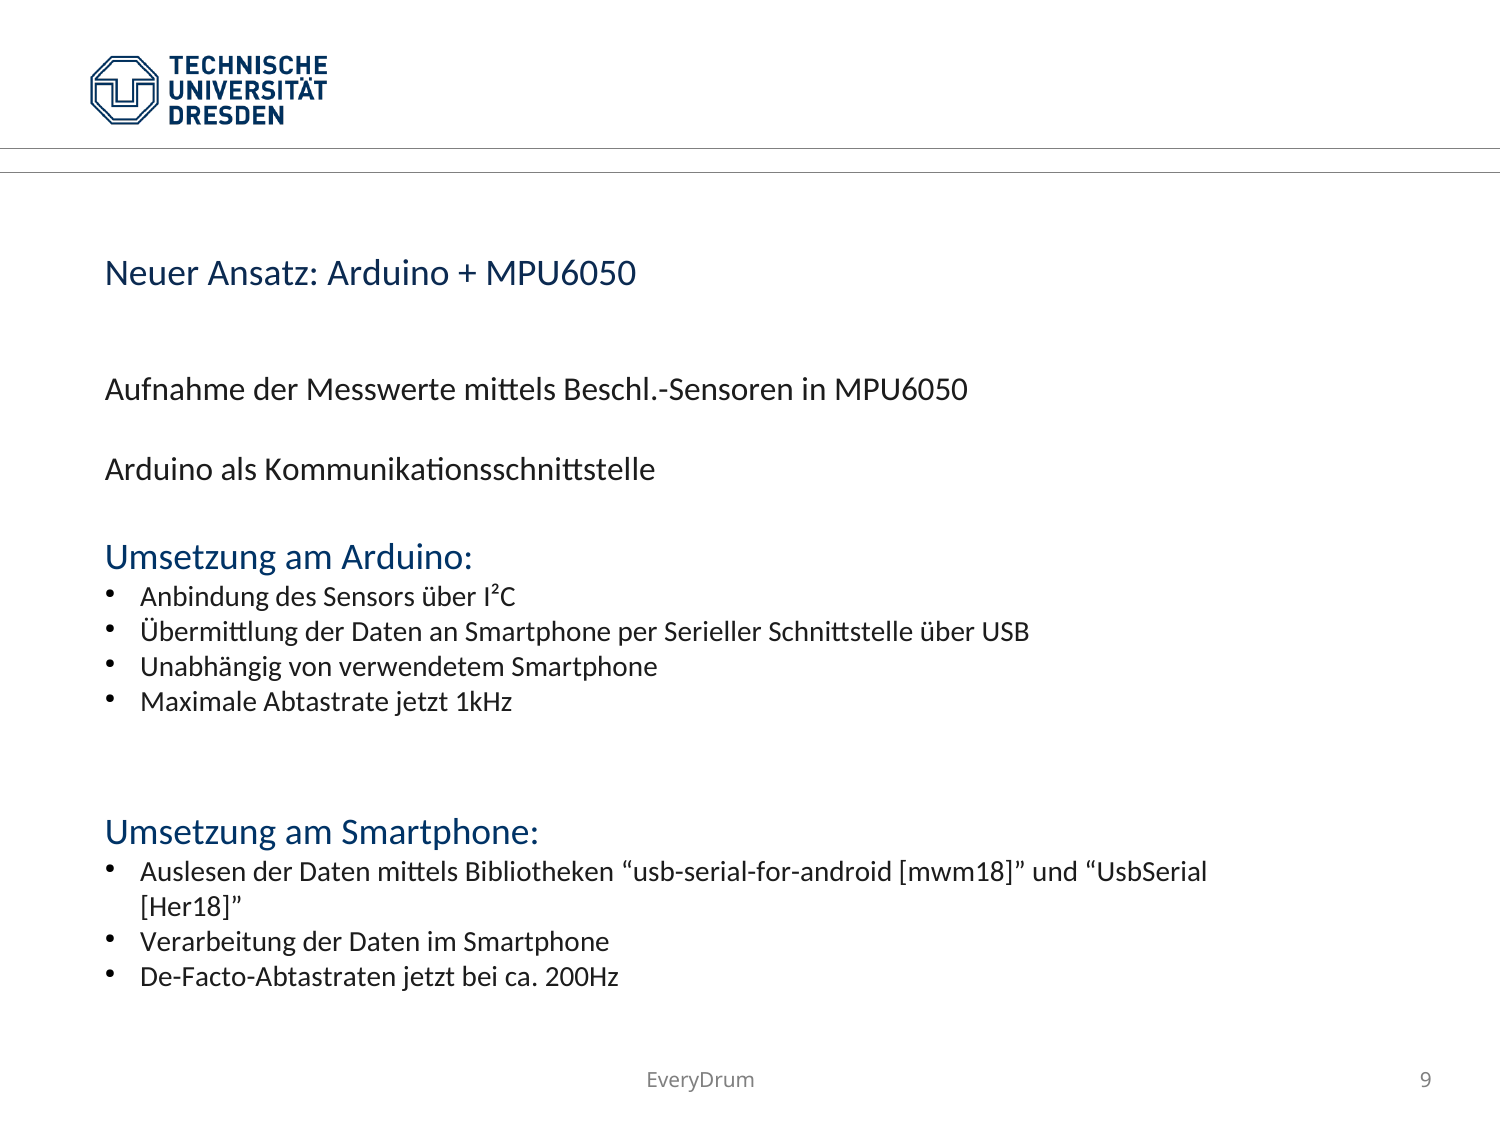

Neuer Ansatz: Arduino + MPU6050
Aufnahme der Messwerte mittels Beschl.-Sensoren in MPU6050
Arduino als Kommunikationsschnittstelle
Umsetzung am Arduino:
Anbindung des Sensors über I²C
Übermittlung der Daten an Smartphone per Serieller Schnittstelle über USB
Unabhängig von verwendetem Smartphone
Maximale Abtastrate jetzt 1kHz
Umsetzung am Smartphone:
Auslesen der Daten mittels Bibliotheken “usb-serial-for-android [mwm18]” und “UsbSerial [Her18]”
Verarbeitung der Daten im Smartphone
De-Facto-Abtastraten jetzt bei ca. 200Hz